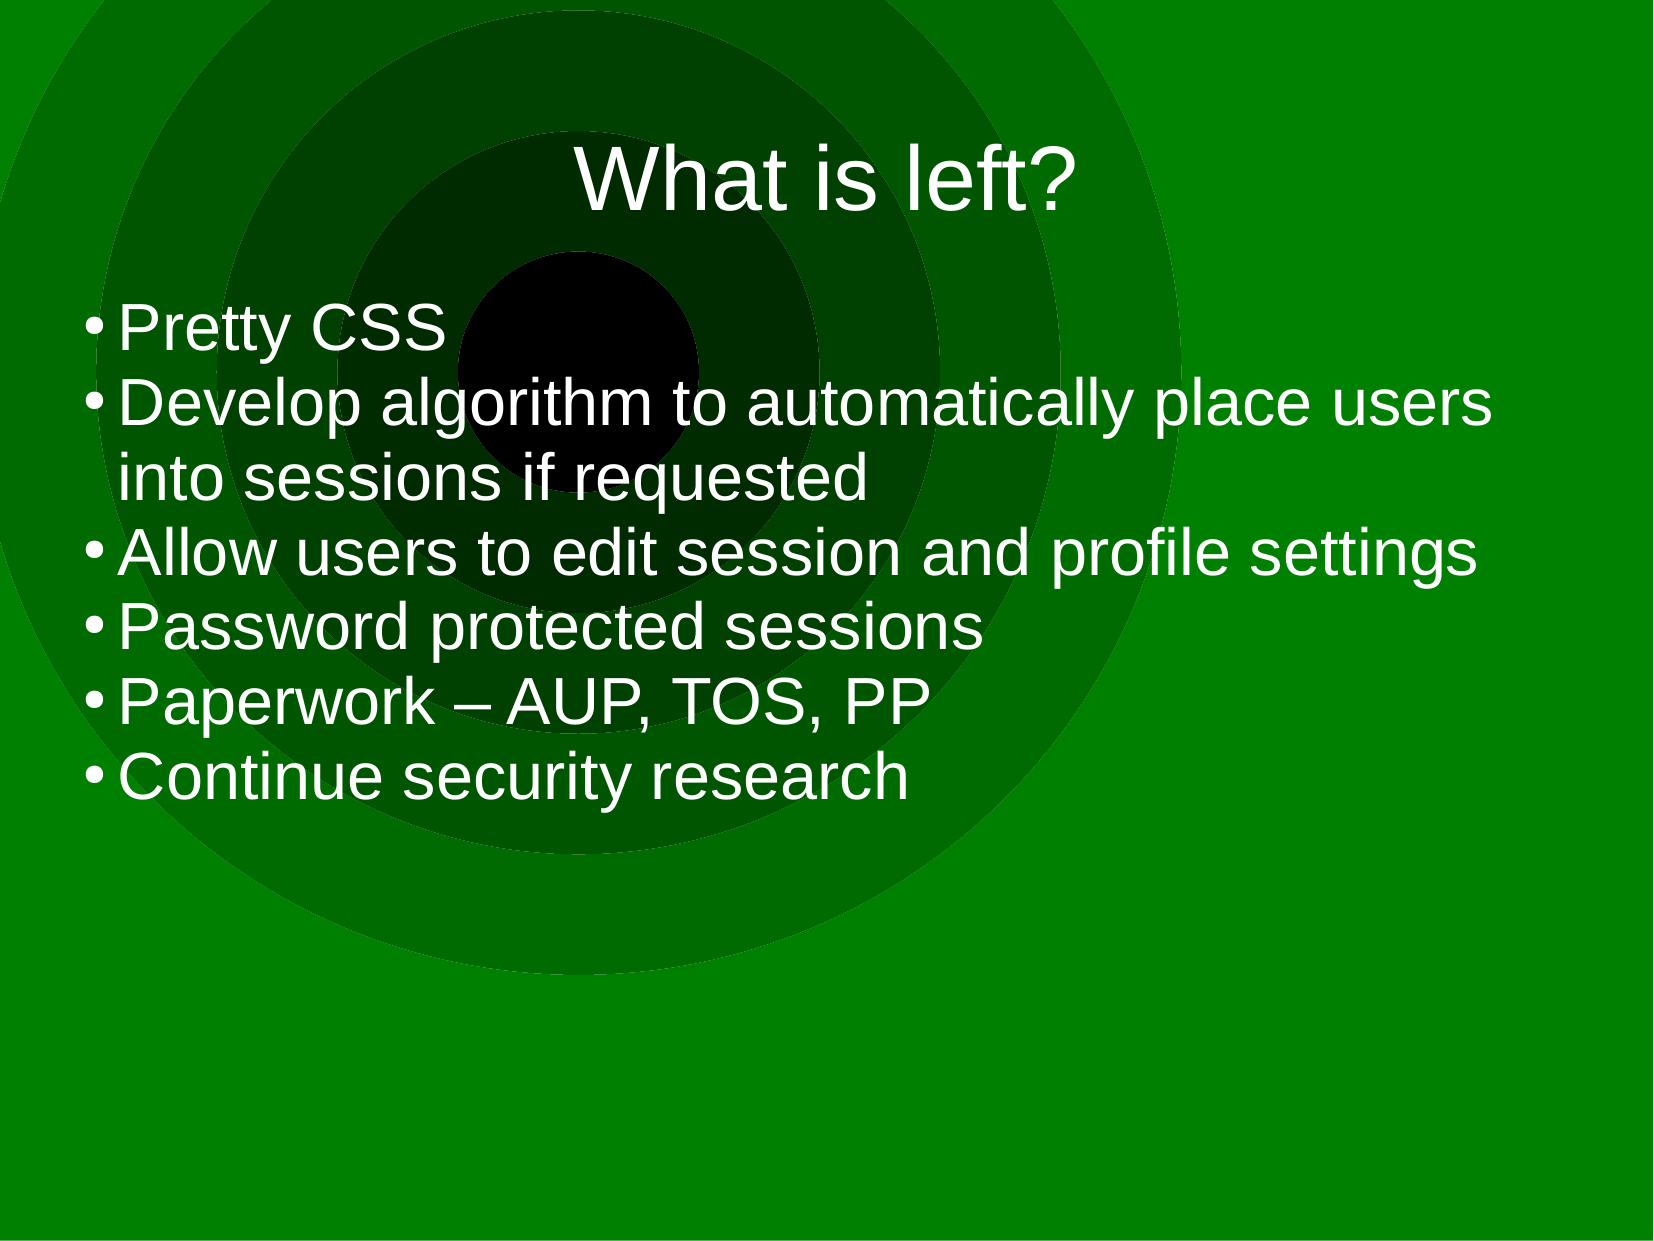

# What is left?
Pretty CSS
Develop algorithm to automatically place users into sessions if requested
Allow users to edit session and profile settings
Password protected sessions
Paperwork – AUP, TOS, PP
Continue security research